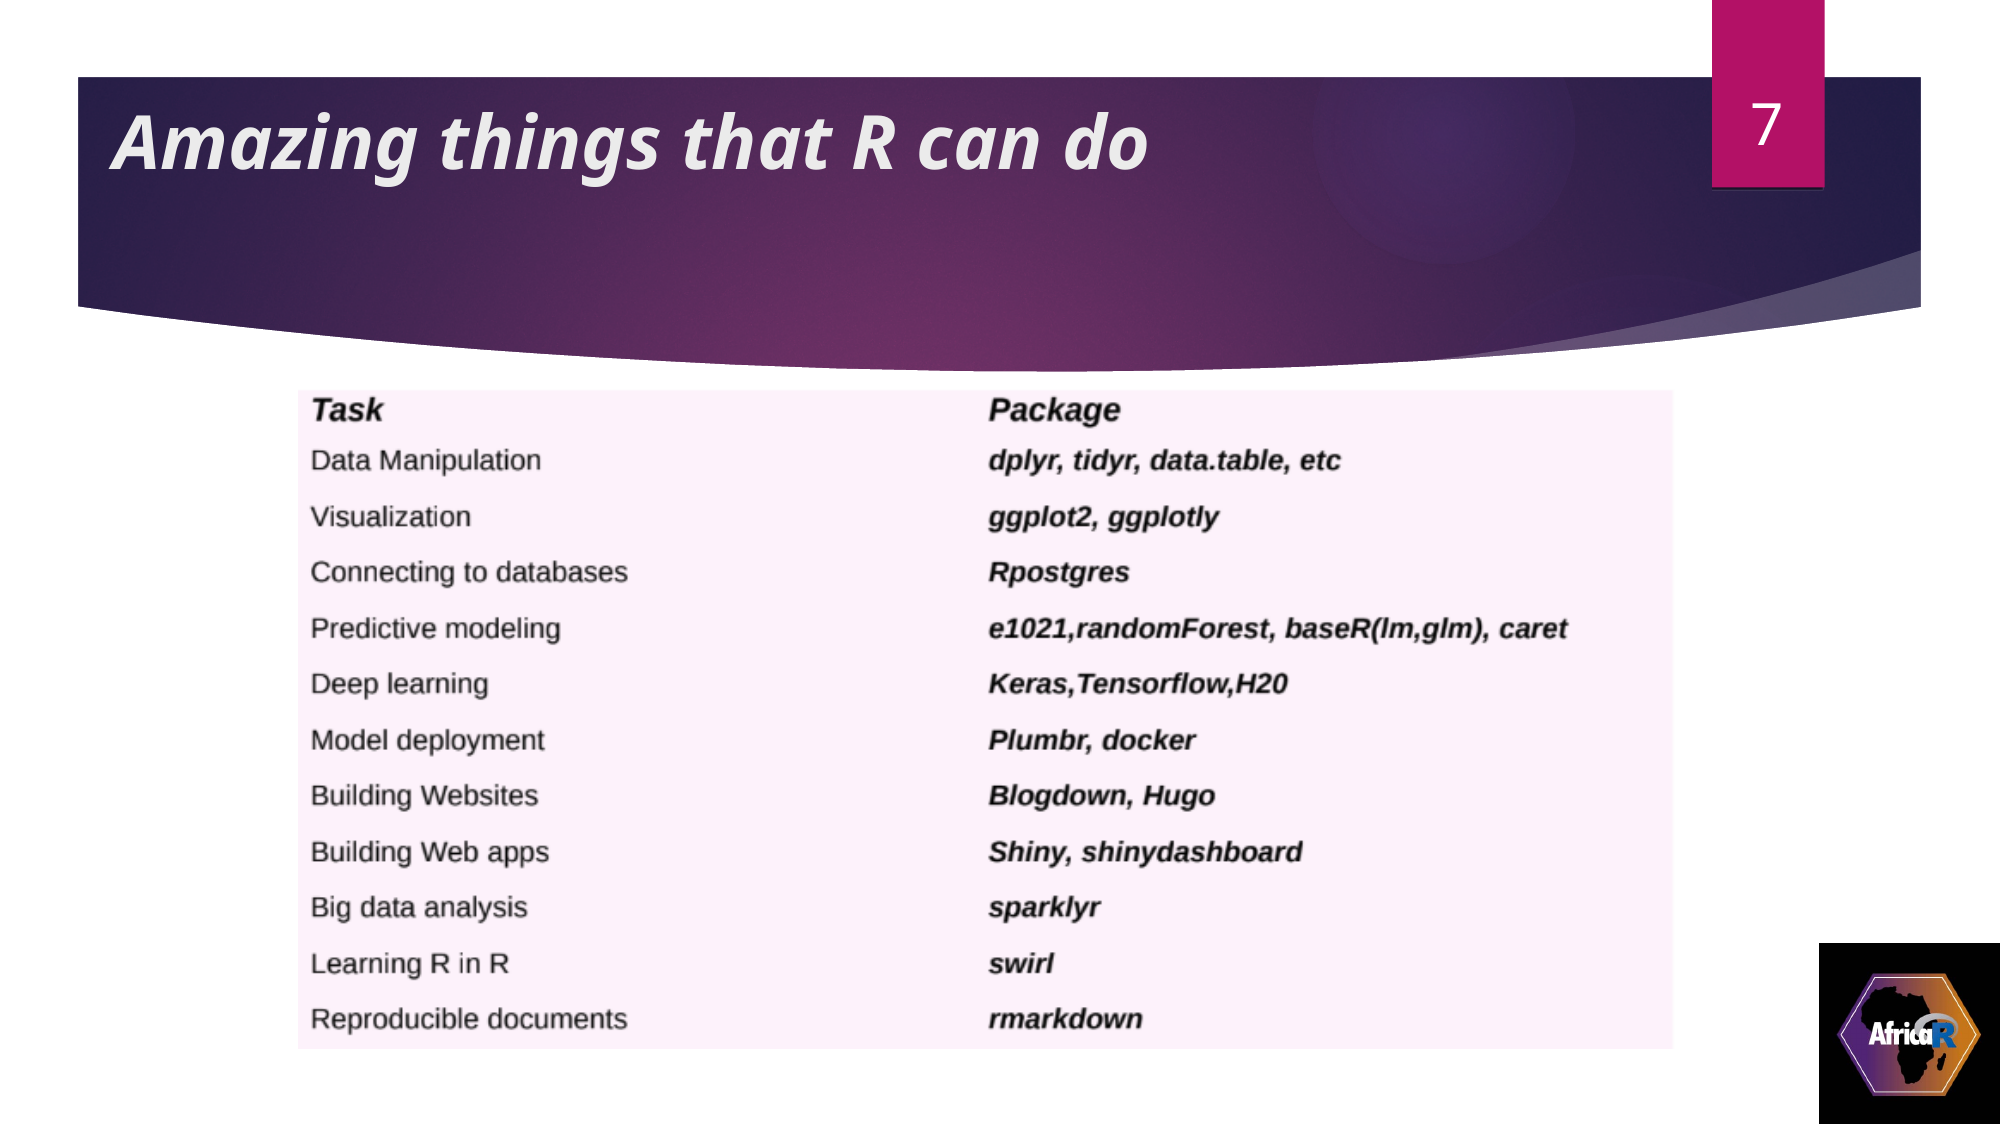

# Why AfricaR?
7
 Amazing things that R can do
@AfricaRUsers